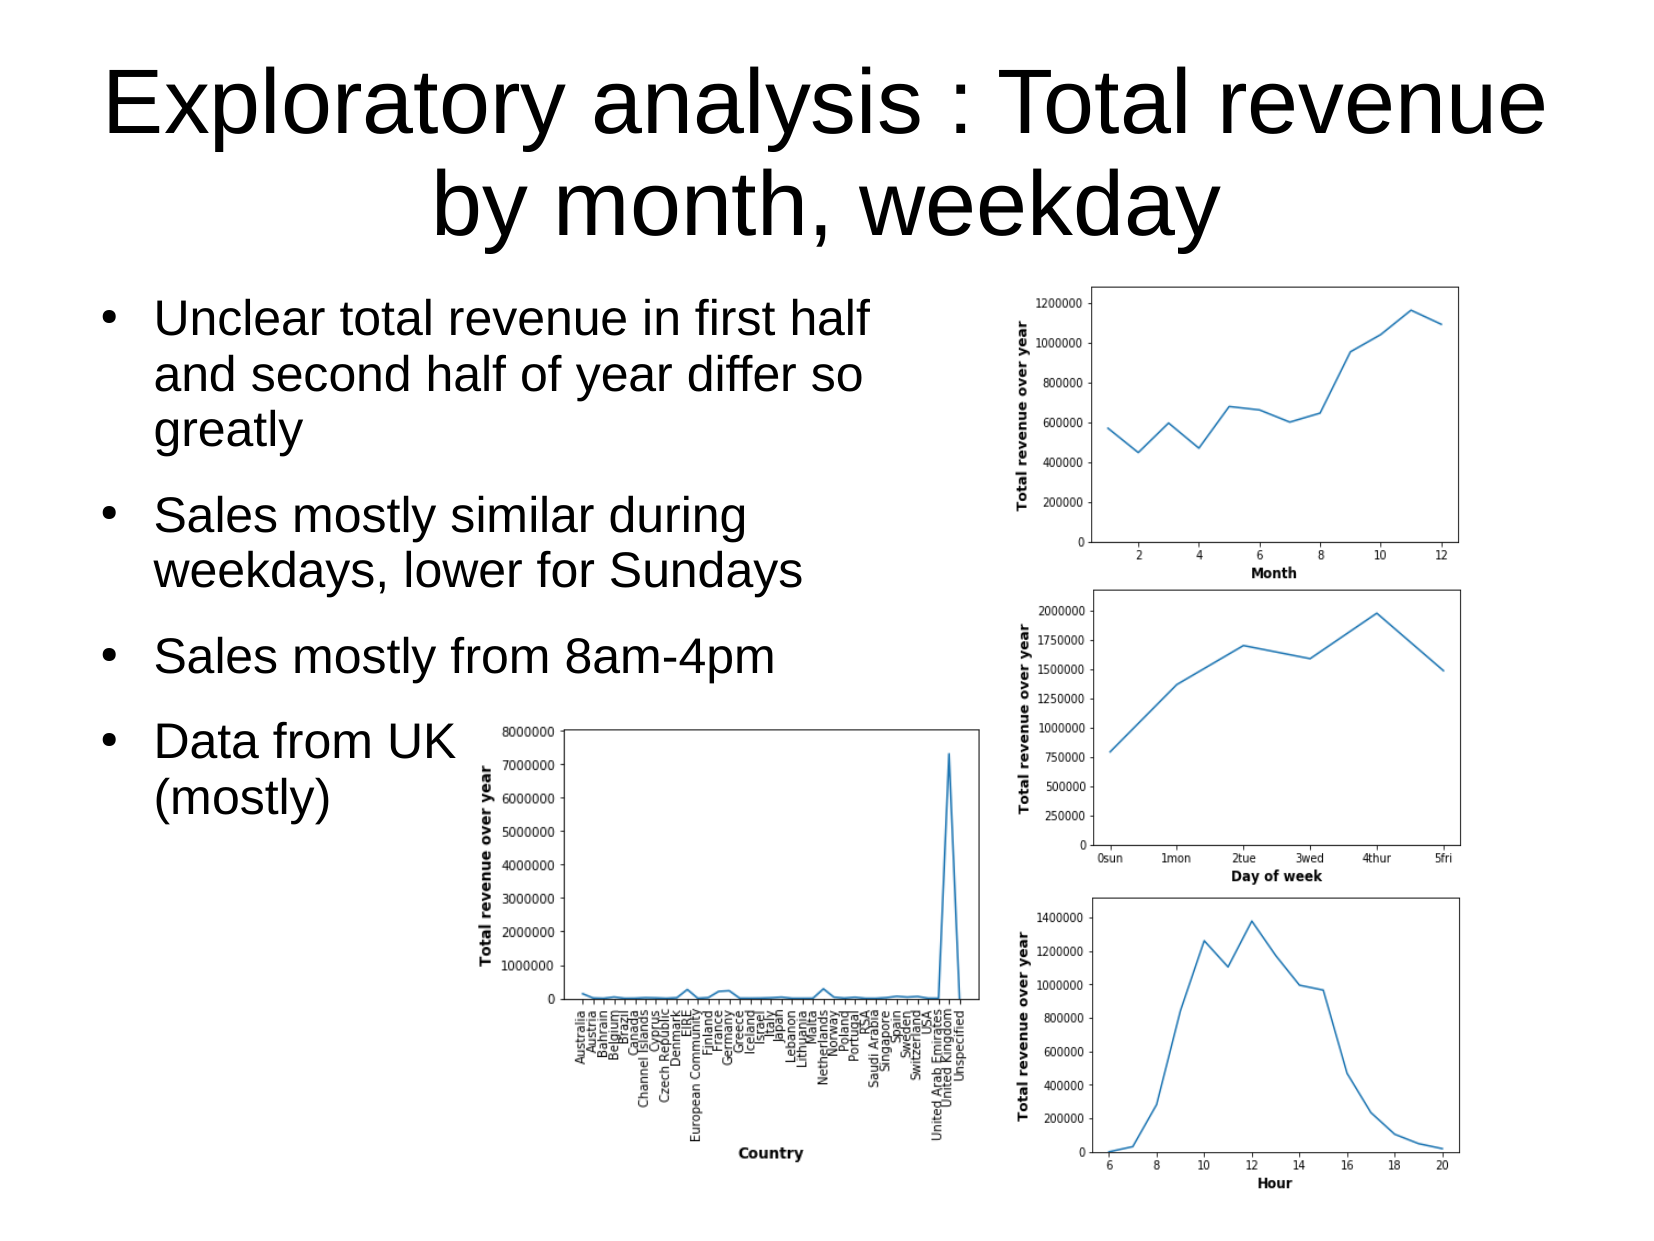

# Exploratory analysis : Total revenue by month, weekday
Unclear total revenue in first half and second half of year differ so greatly
Sales mostly similar during weekdays, lower for Sundays
Sales mostly from 8am-4pm
Data from UK
(mostly)